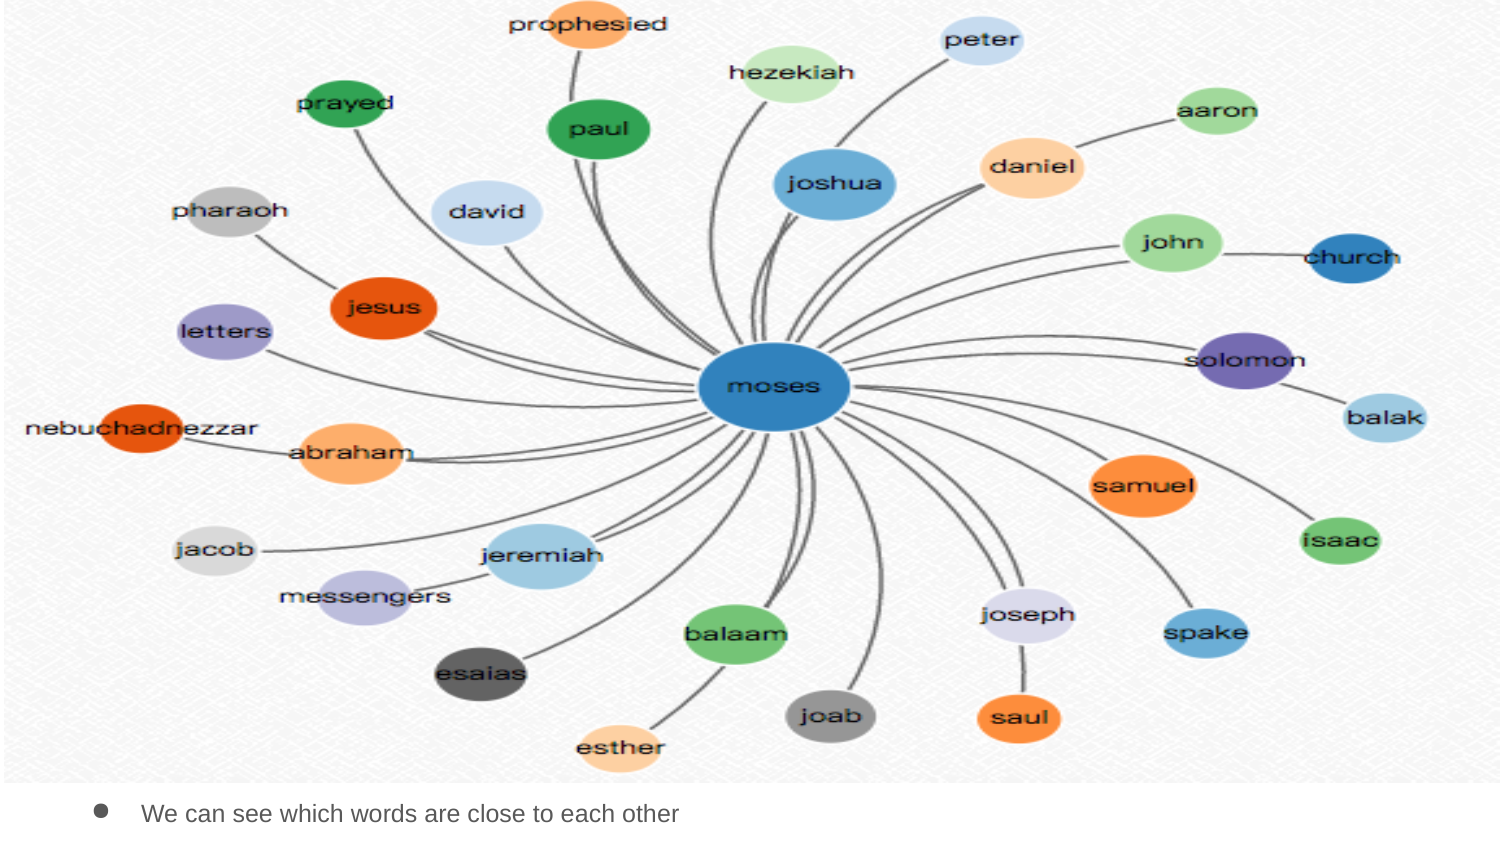

#
We can see which words are close to each other